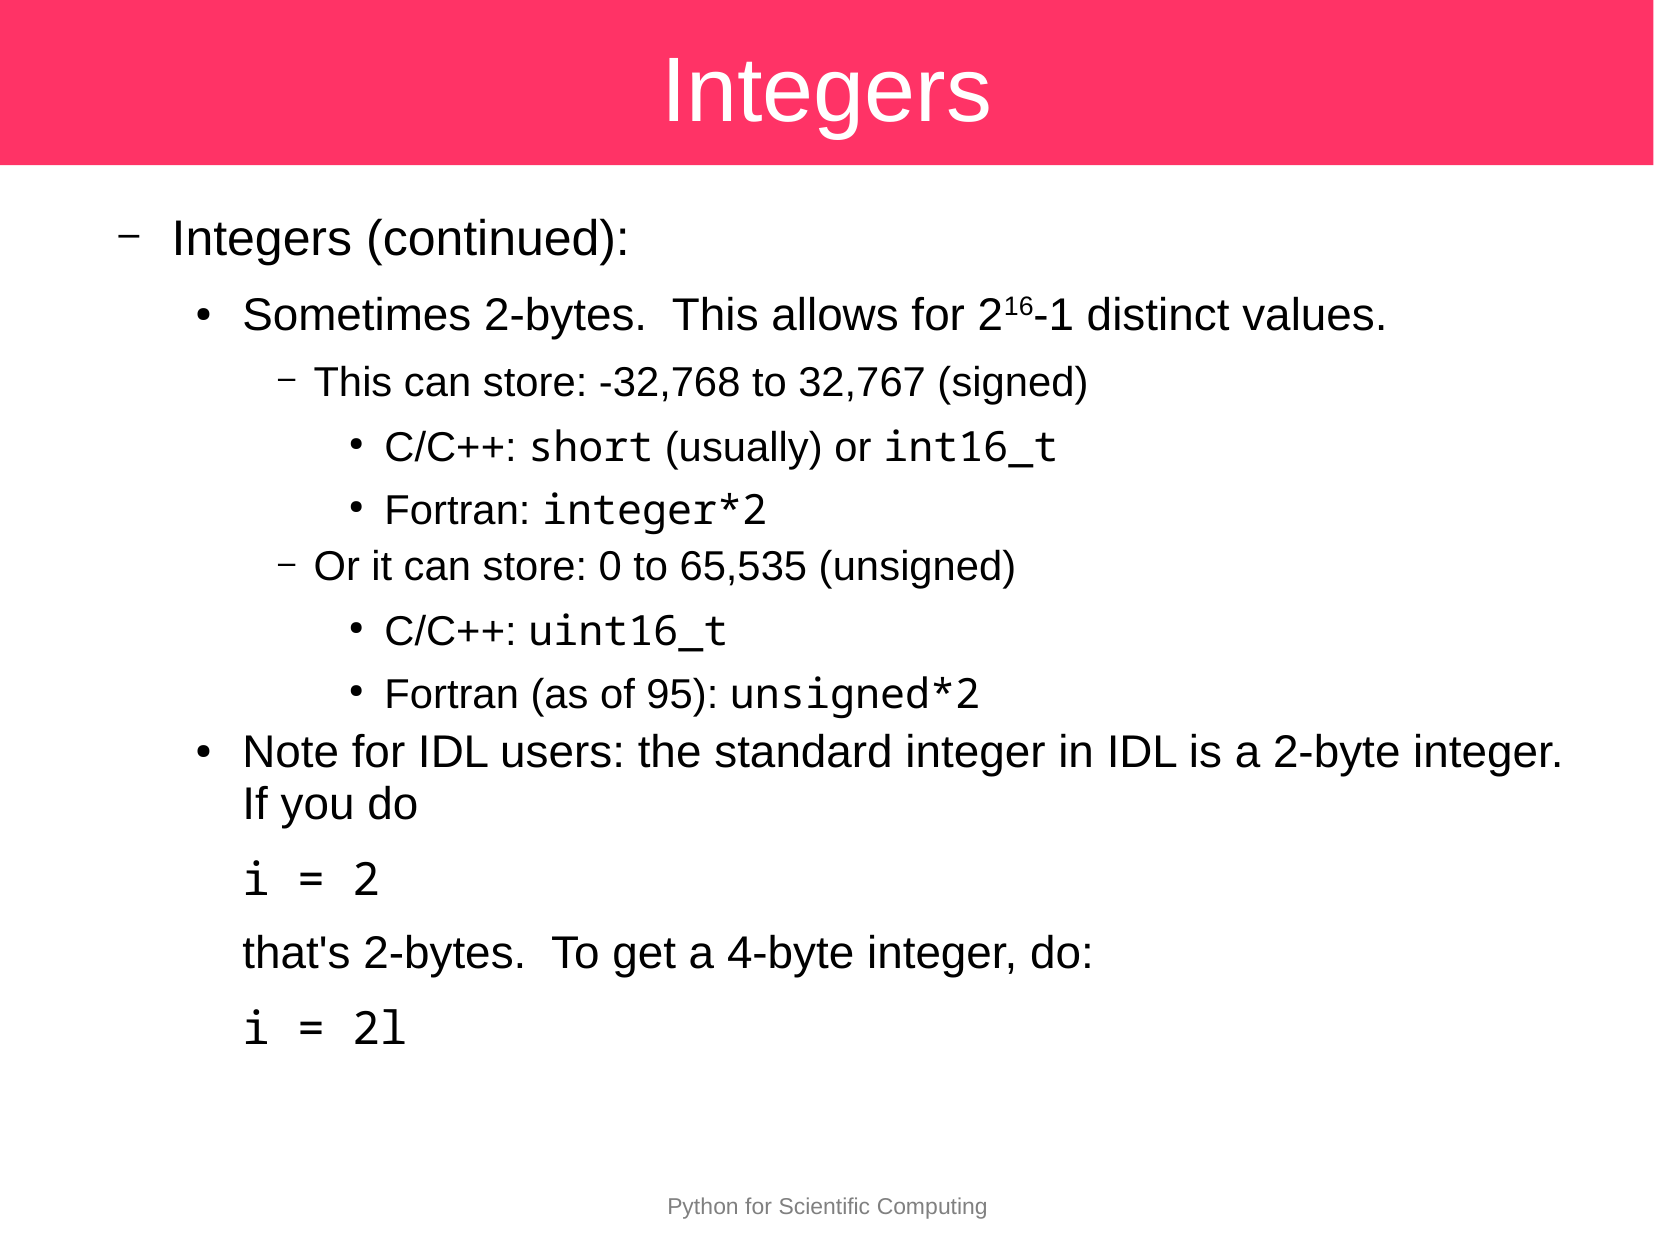

# Integers
Integers (continued):
Sometimes 2-bytes. This allows for 216-1 distinct values.
This can store: -32,768 to 32,767 (signed)
C/C++: short (usually) or int16_t
Fortran: integer*2
Or it can store: 0 to 65,535 (unsigned)
C/C++: uint16_t
Fortran (as of 95): unsigned*2
Note for IDL users: the standard integer in IDL is a 2-byte integer. If you do
i = 2
that's 2-bytes. To get a 4-byte integer, do:
i = 2l